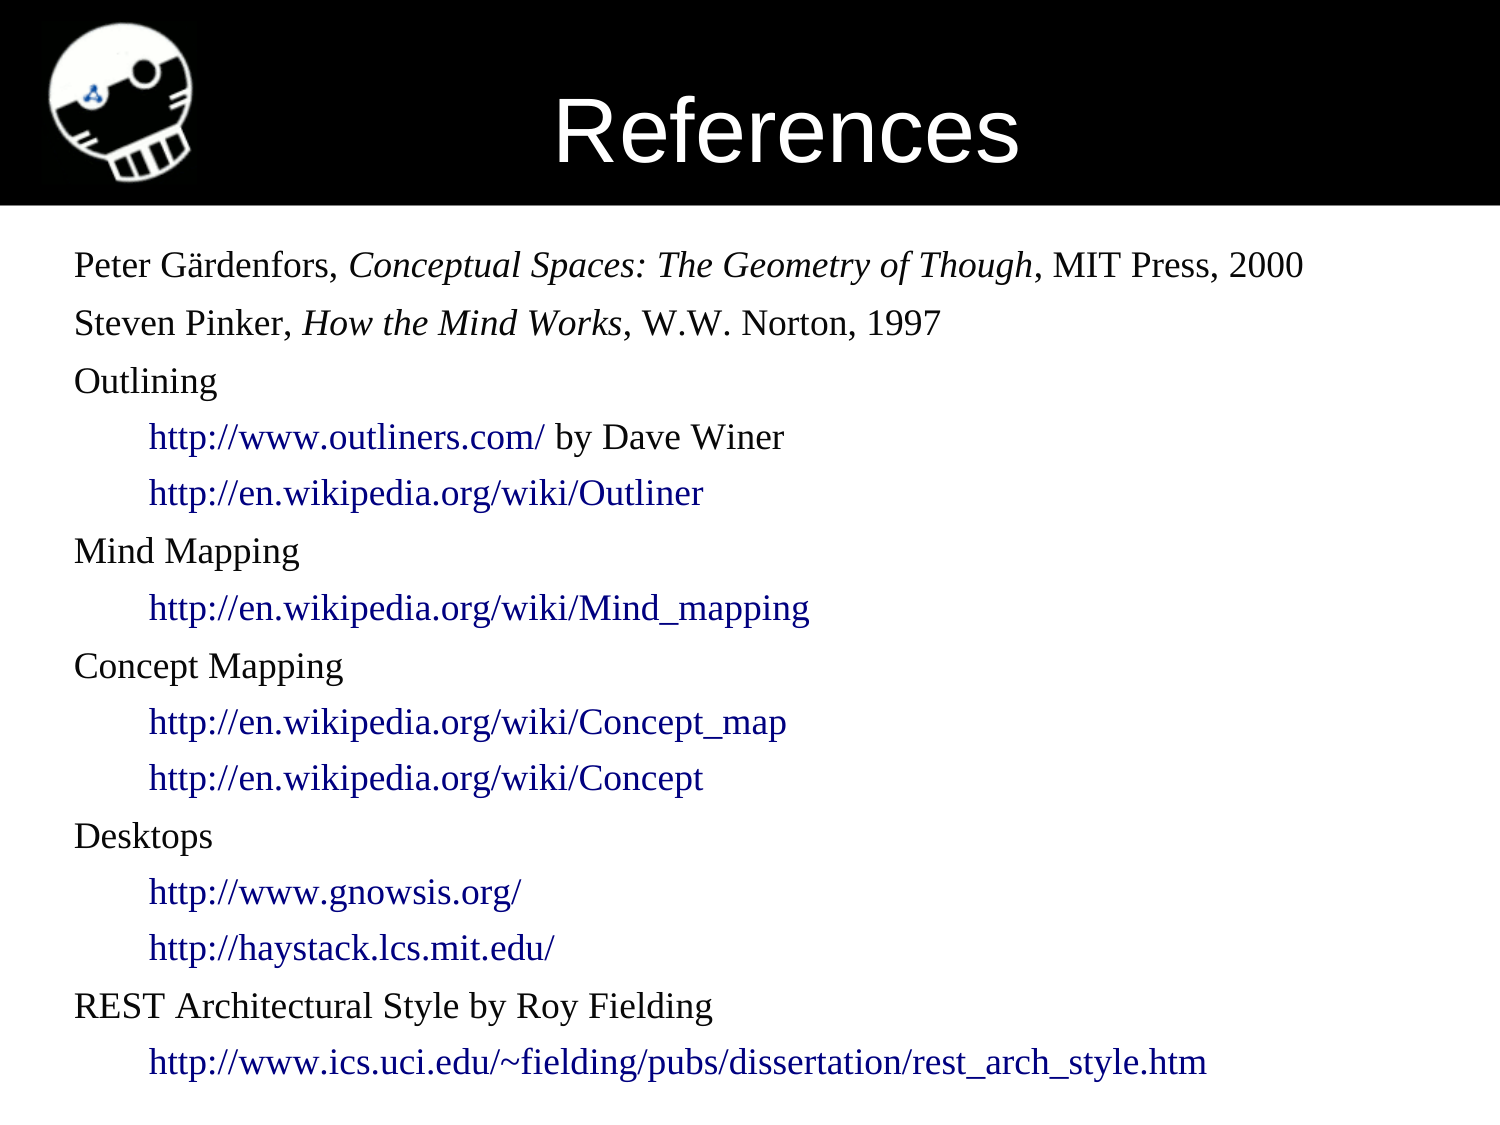

# References
Peter Gärdenfors, Conceptual Spaces: The Geometry of Though, MIT Press, 2000
Steven Pinker, How the Mind Works, W.W. Norton, 1997
Outlining
http://www.outliners.com/ by Dave Winer
http://en.wikipedia.org/wiki/Outliner
Mind Mapping
http://en.wikipedia.org/wiki/Mind_mapping
Concept Mapping
http://en.wikipedia.org/wiki/Concept_map
http://en.wikipedia.org/wiki/Concept
Desktops
http://www.gnowsis.org/
http://haystack.lcs.mit.edu/
REST Architectural Style by Roy Fielding
http://www.ics.uci.edu/~fielding/pubs/dissertation/rest_arch_style.htm
44